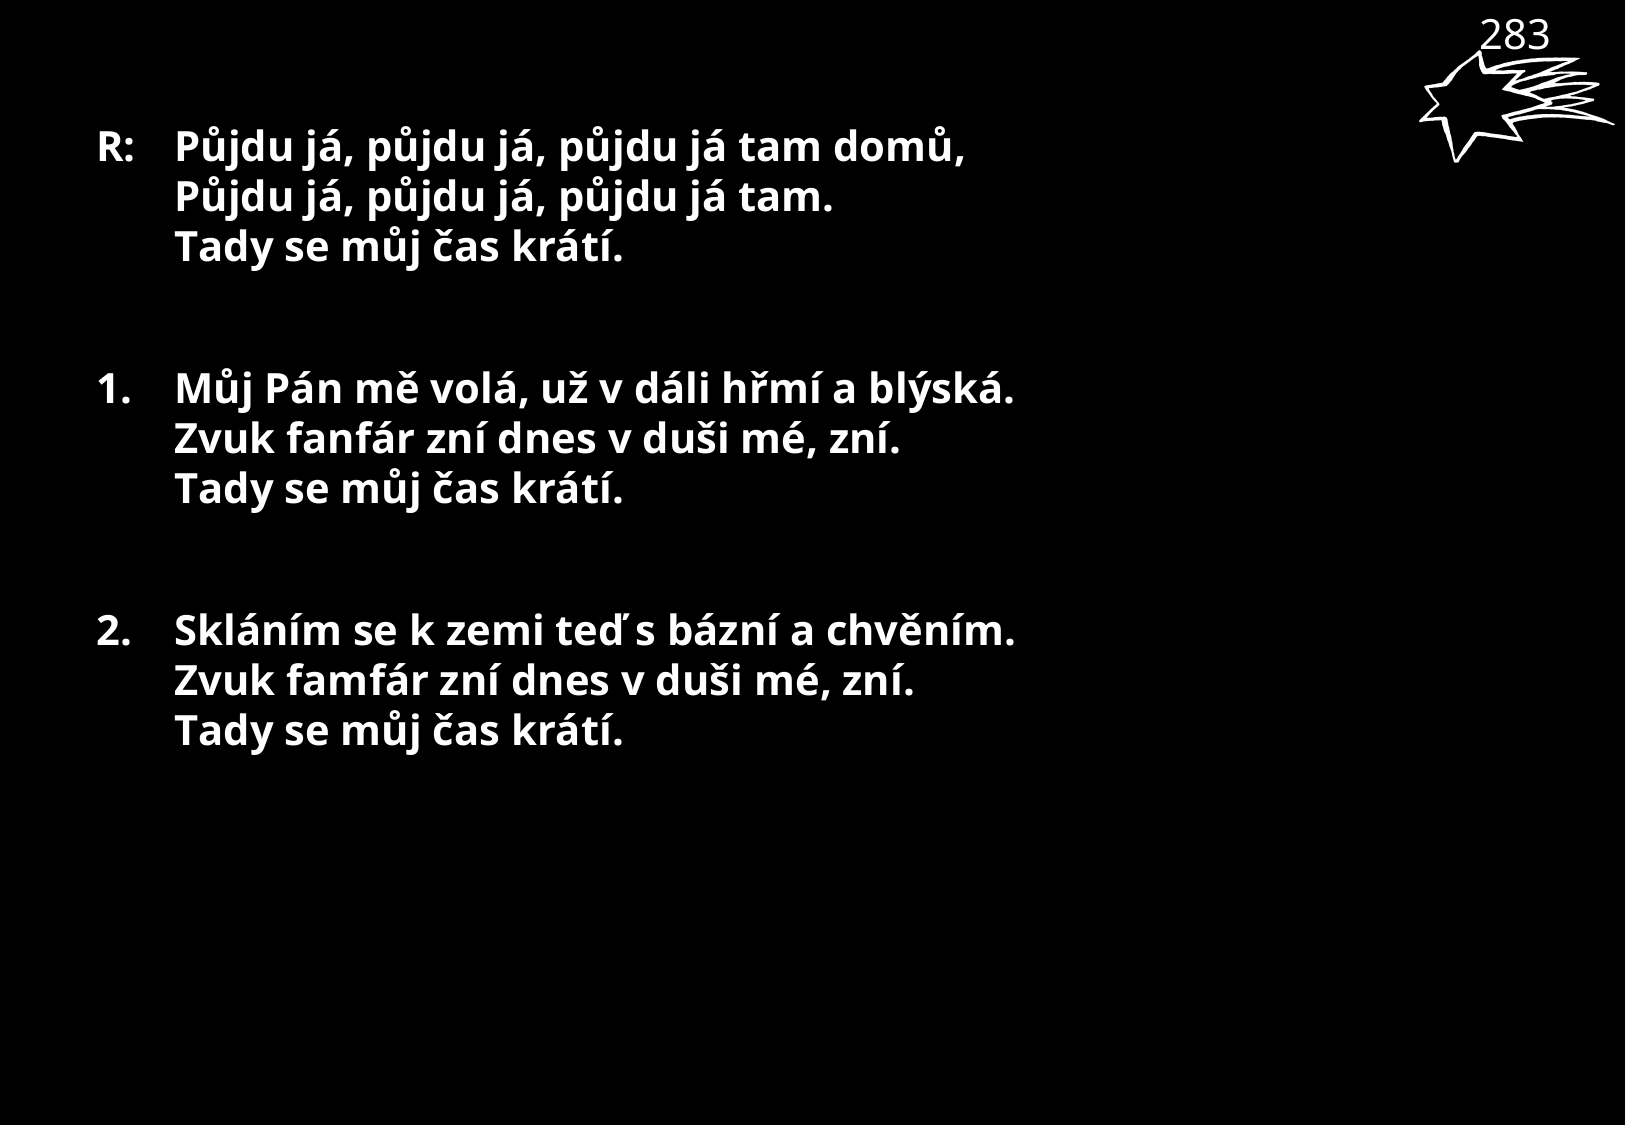

283
# R: 	Půjdu já, půjdu já, půjdu já tam domů, Půjdu já, půjdu já, půjdu já tam. Tady se můj čas krátí.
1. 	Můj Pán mě volá, už v dáli hřmí a blýská.
Zvuk fanfár zní dnes v duši mé, zní.
Tady se můj čas krátí.
2. 	Skláním se k zemi teď s bázní a chvěním.
Zvuk famfár zní dnes v duši mé, zní.
Tady se můj čas krátí.